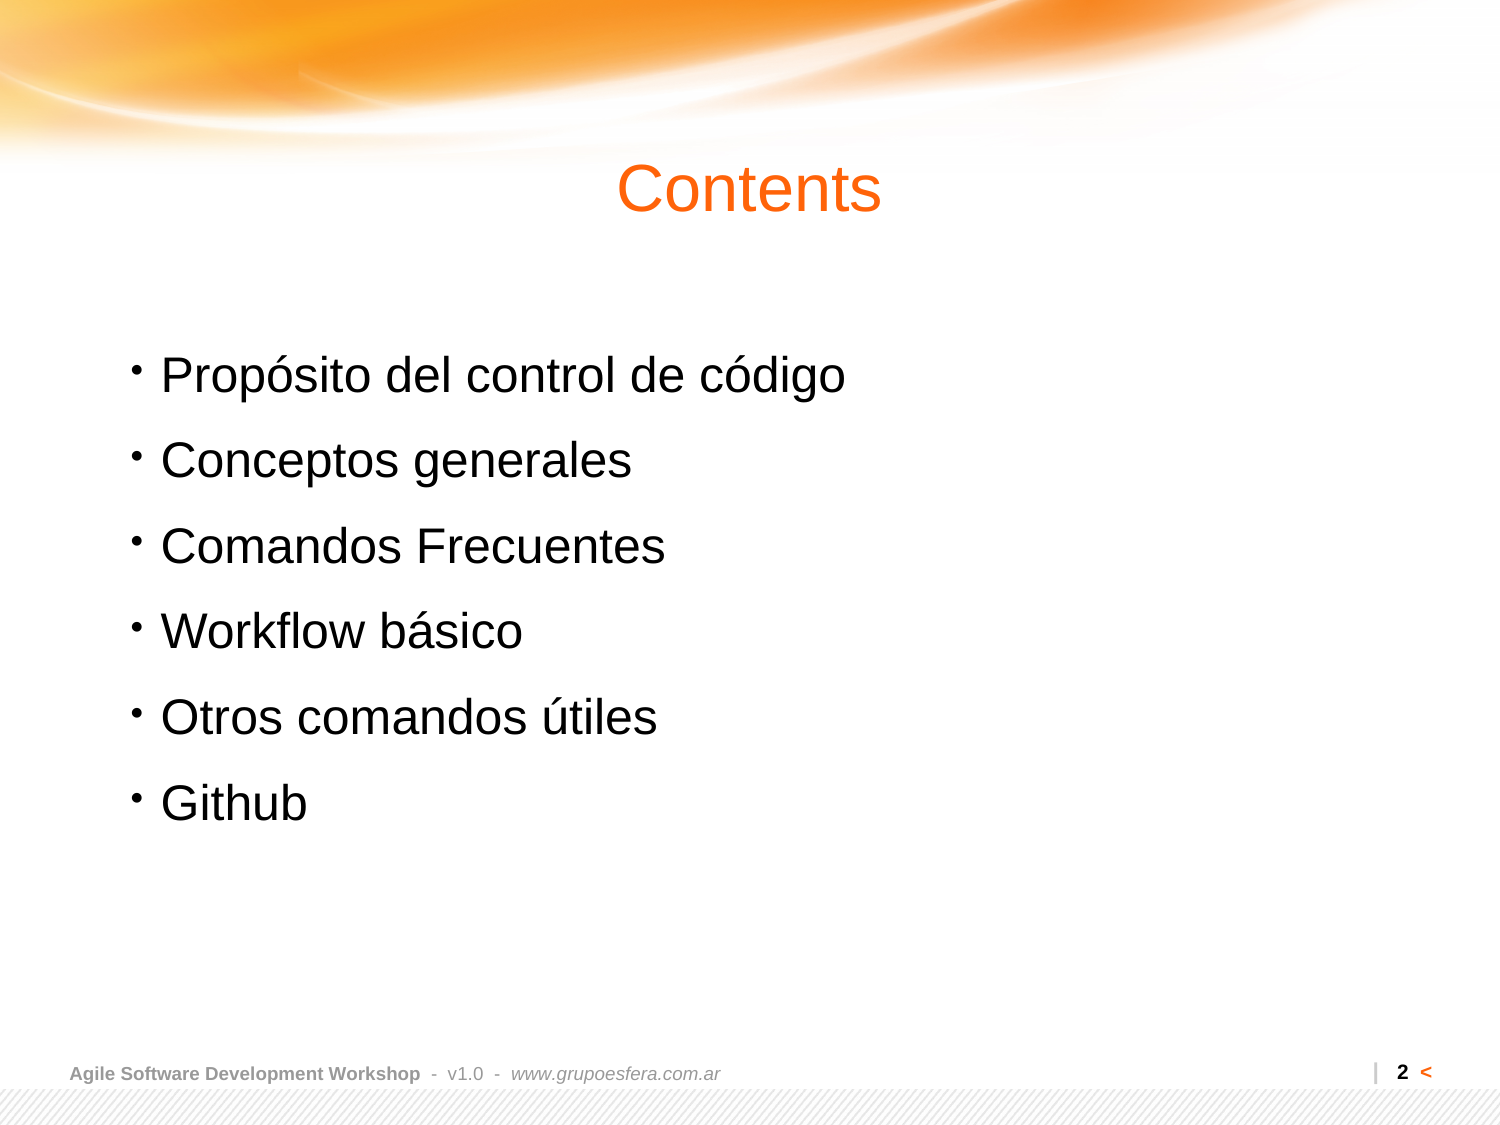

# Contents
Propósito del control de código
Conceptos generales
Comandos Frecuentes
Workflow básico
Otros comandos útiles
Github